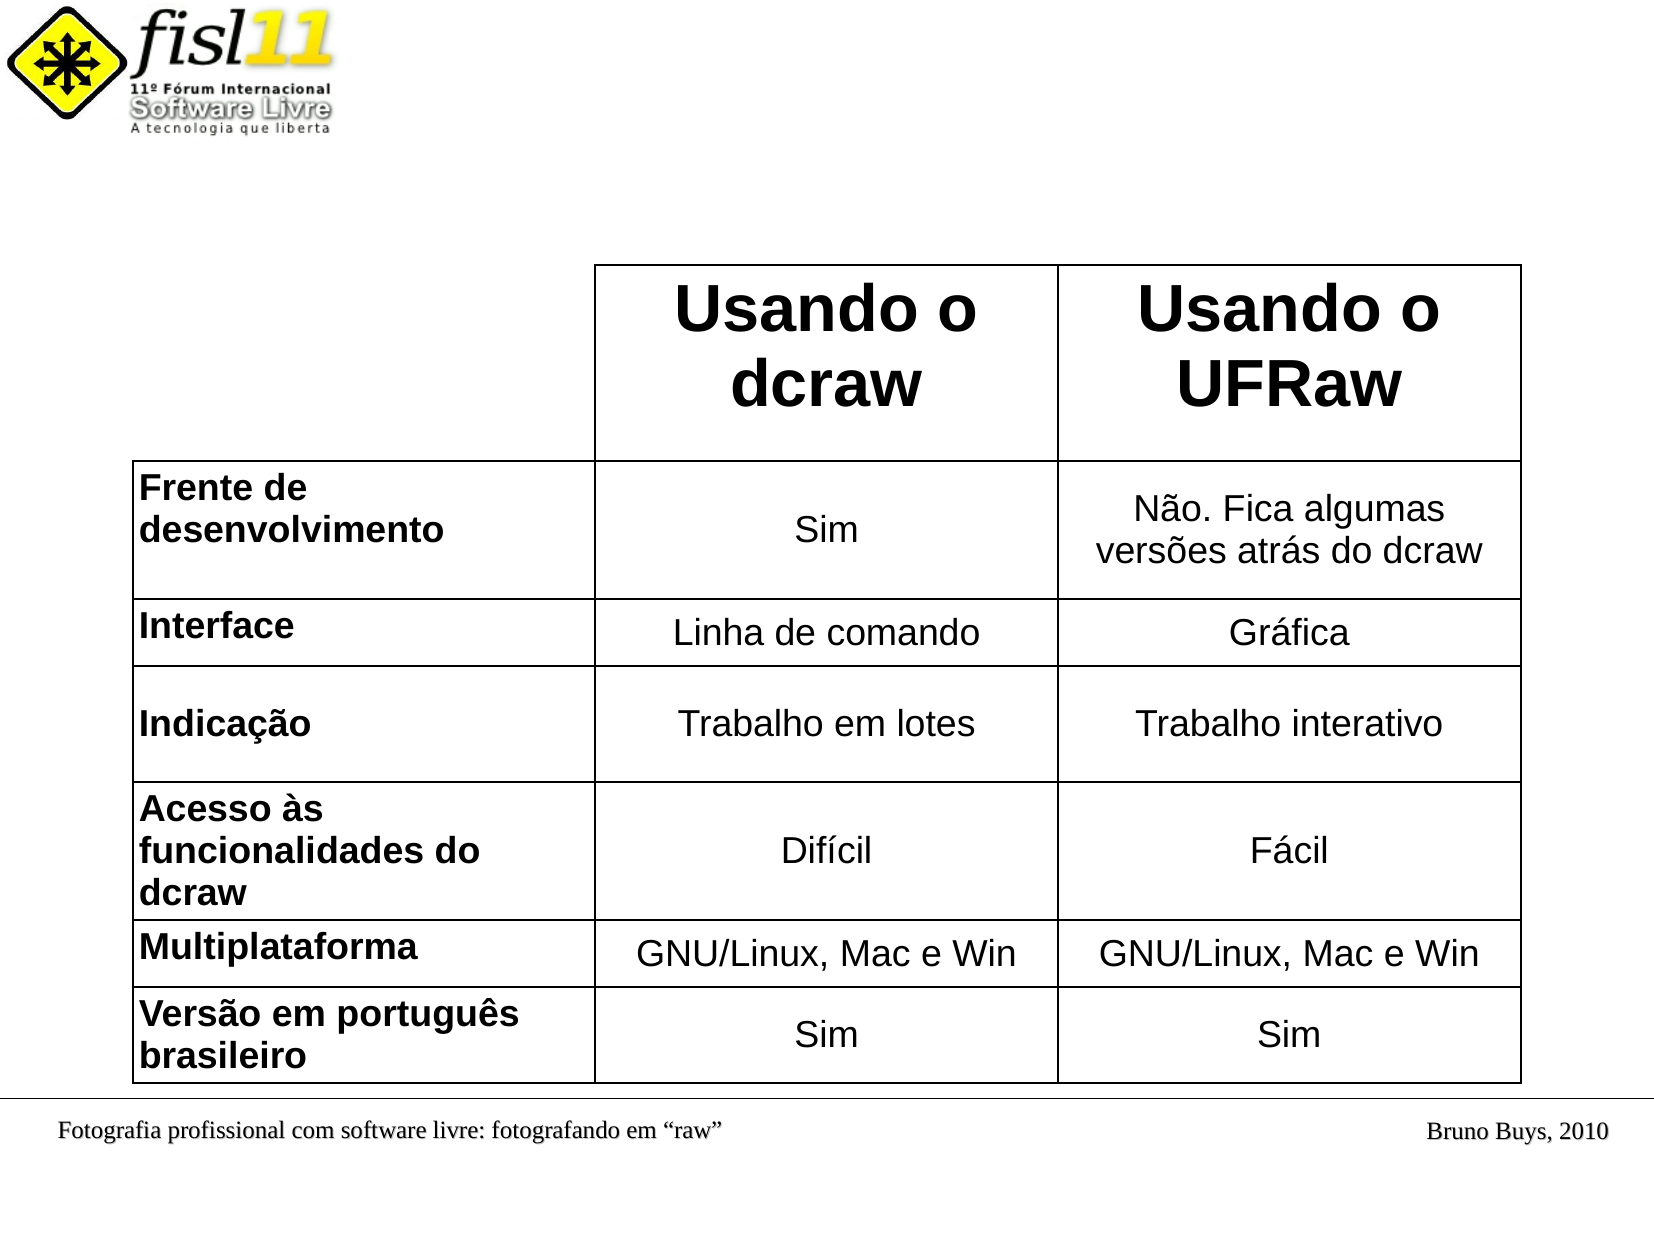

| | Usando o dcraw | Usando o UFRaw |
| --- | --- | --- |
| Frente de desenvolvimento | Sim | Não. Fica algumas versões atrás do dcraw |
| Interface | Linha de comando | Gráfica |
| Indicação | Trabalho em lotes | Trabalho interativo |
| Acesso às funcionalidades do dcraw | Difícil | Fácil |
| Multiplataforma | GNU/Linux, Mac e Win | GNU/Linux, Mac e Win |
| Versão em português brasileiro | Sim | Sim |
Fotografia profissional com software livre: fotografando em “raw”
Bruno Buys, 2010